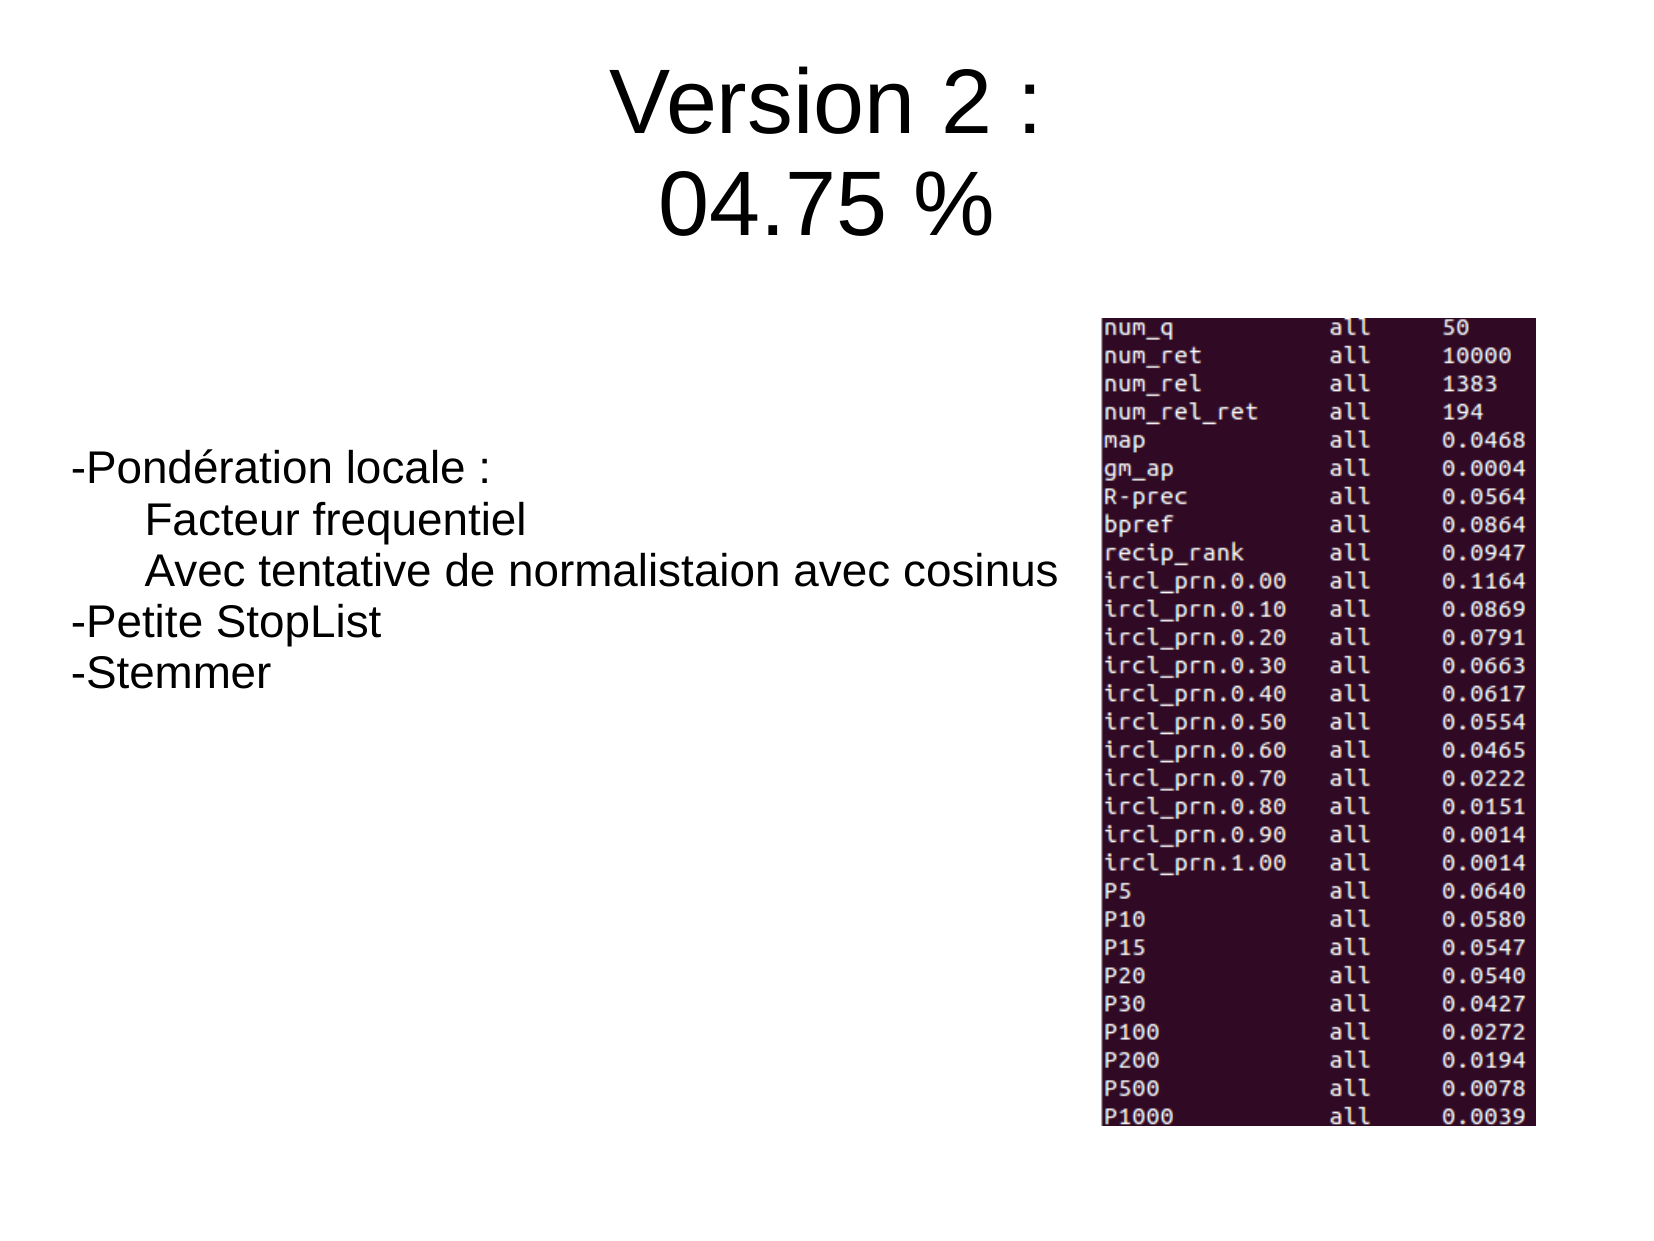

# Version 2 : 04.75 %
-Pondération locale :
	Facteur frequentiel
	Avec tentative de normalistaion avec cosinus
-Petite StopList
-Stemmer